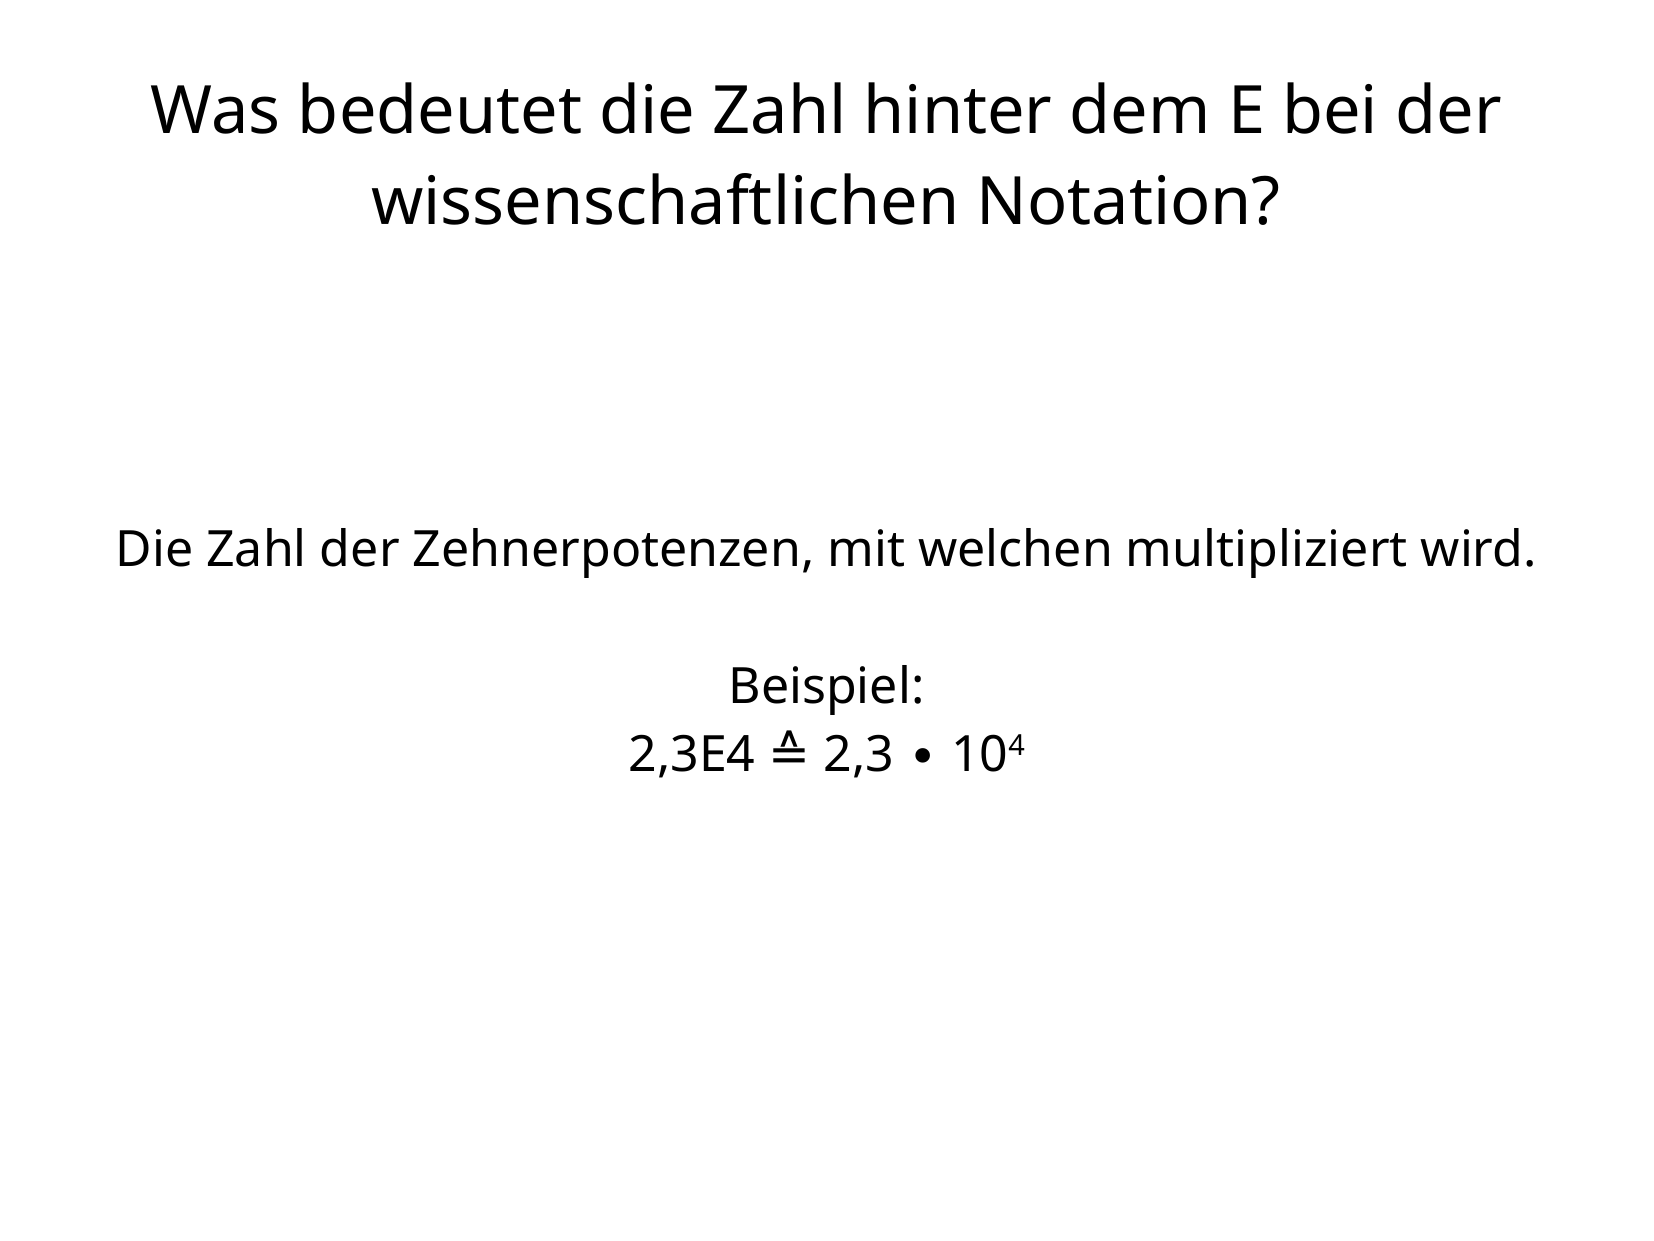

# Was bedeutet die Zahl hinter dem E bei der wissenschaftlichen Notation?
Die Zahl der Zehnerpotenzen, mit welchen multipliziert wird.
Beispiel:
2,3E4 ≙ 2,3 ∙ 104